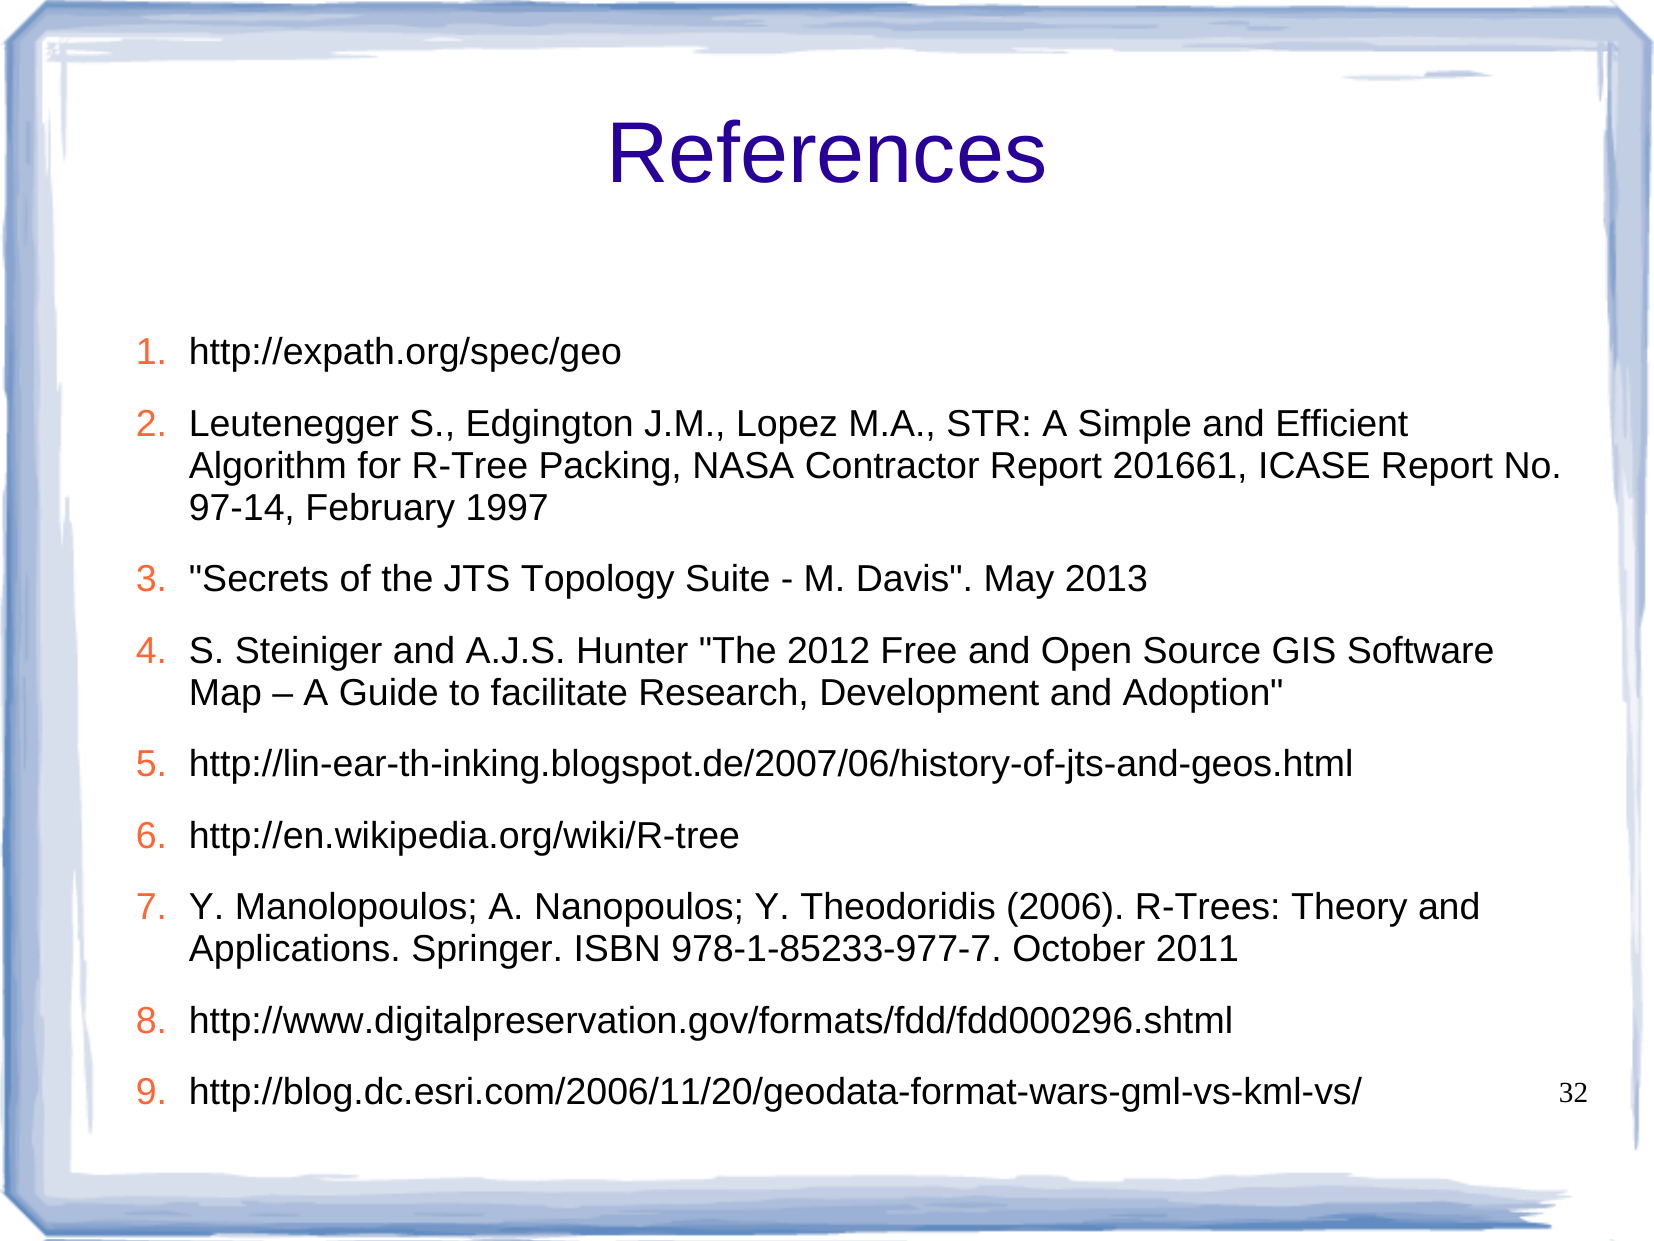

# References
http://expath.org/spec/geo
Leutenegger S., Edgington J.M., Lopez M.A., STR: A Simple and Efficient Algorithm for R-Tree Packing, NASA Contractor Report 201661, ICASE Report No. 97-14, February 1997
"Secrets of the JTS Topology Suite - M. Davis". May 2013
S. Steiniger and A.J.S. Hunter "The 2012 Free and Open Source GIS Software Map – A Guide to facilitate Research, Development and Adoption"
http://lin-ear-th-inking.blogspot.de/2007/06/history-of-jts-and-geos.html
http://en.wikipedia.org/wiki/R-tree
Y. Manolopoulos; A. Nanopoulos; Y. Theodoridis (2006). R-Trees: Theory and Applications. Springer. ISBN 978-1-85233-977-7. October 2011
http://www.digitalpreservation.gov/formats/fdd/fdd000296.shtml
http://blog.dc.esri.com/2006/11/20/geodata-format-wars-gml-vs-kml-vs/
32